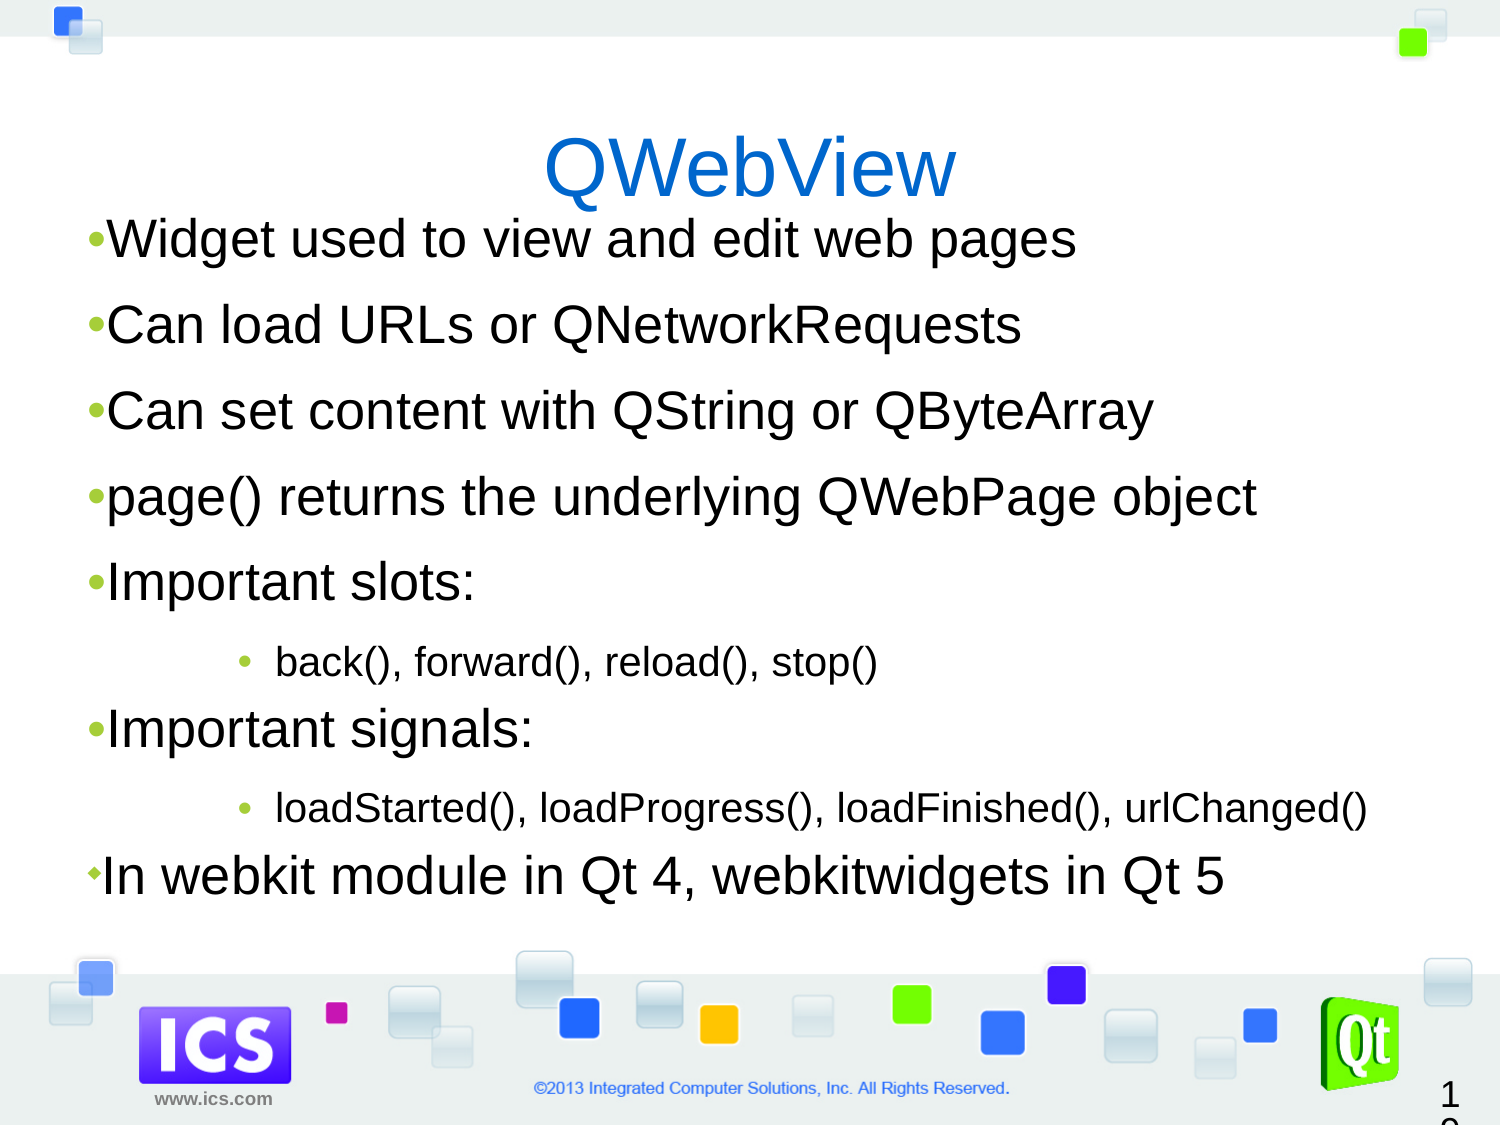

# QWebView
Widget used to view and edit web pages
Can load URLs or QNetworkRequests
Can set content with QString or QByteArray
page() returns the underlying QWebPage object
Important slots:
back(), forward(), reload(), stop()
Important signals:
loadStarted(), loadProgress(), loadFinished(), urlChanged()
In webkit module in Qt 4, webkitwidgets in Qt 5